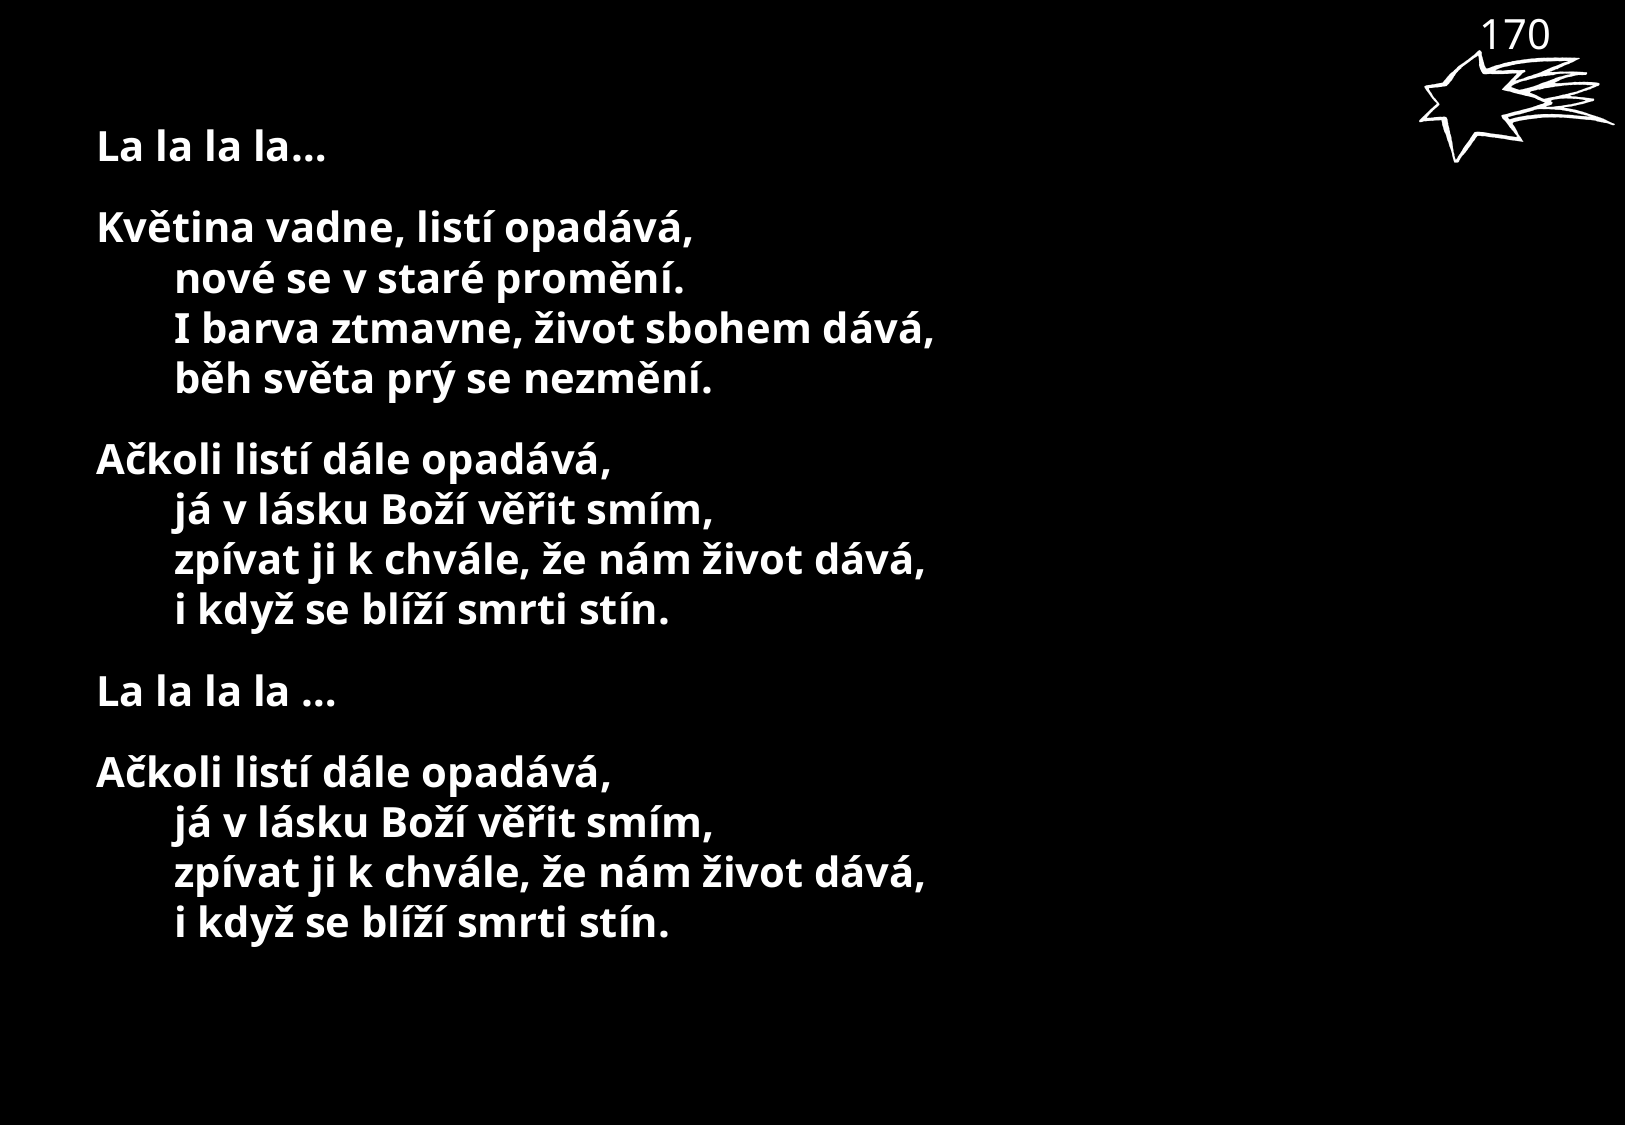

170
# La la la la…
Květina vadne, listí opadává,
nové se v staré promění.
I barva ztmavne, život sbohem dává,
běh světa prý se nezmění.
Ačkoli listí dále opadává,
já v lásku Boží věřit smím,
zpívat ji k chvále, že nám život dává,
i když se blíží smrti stín.
La la la la …
Ačkoli listí dále opadává,
já v lásku Boží věřit smím,
zpívat ji k chvále, že nám život dává,
i když se blíží smrti stín.